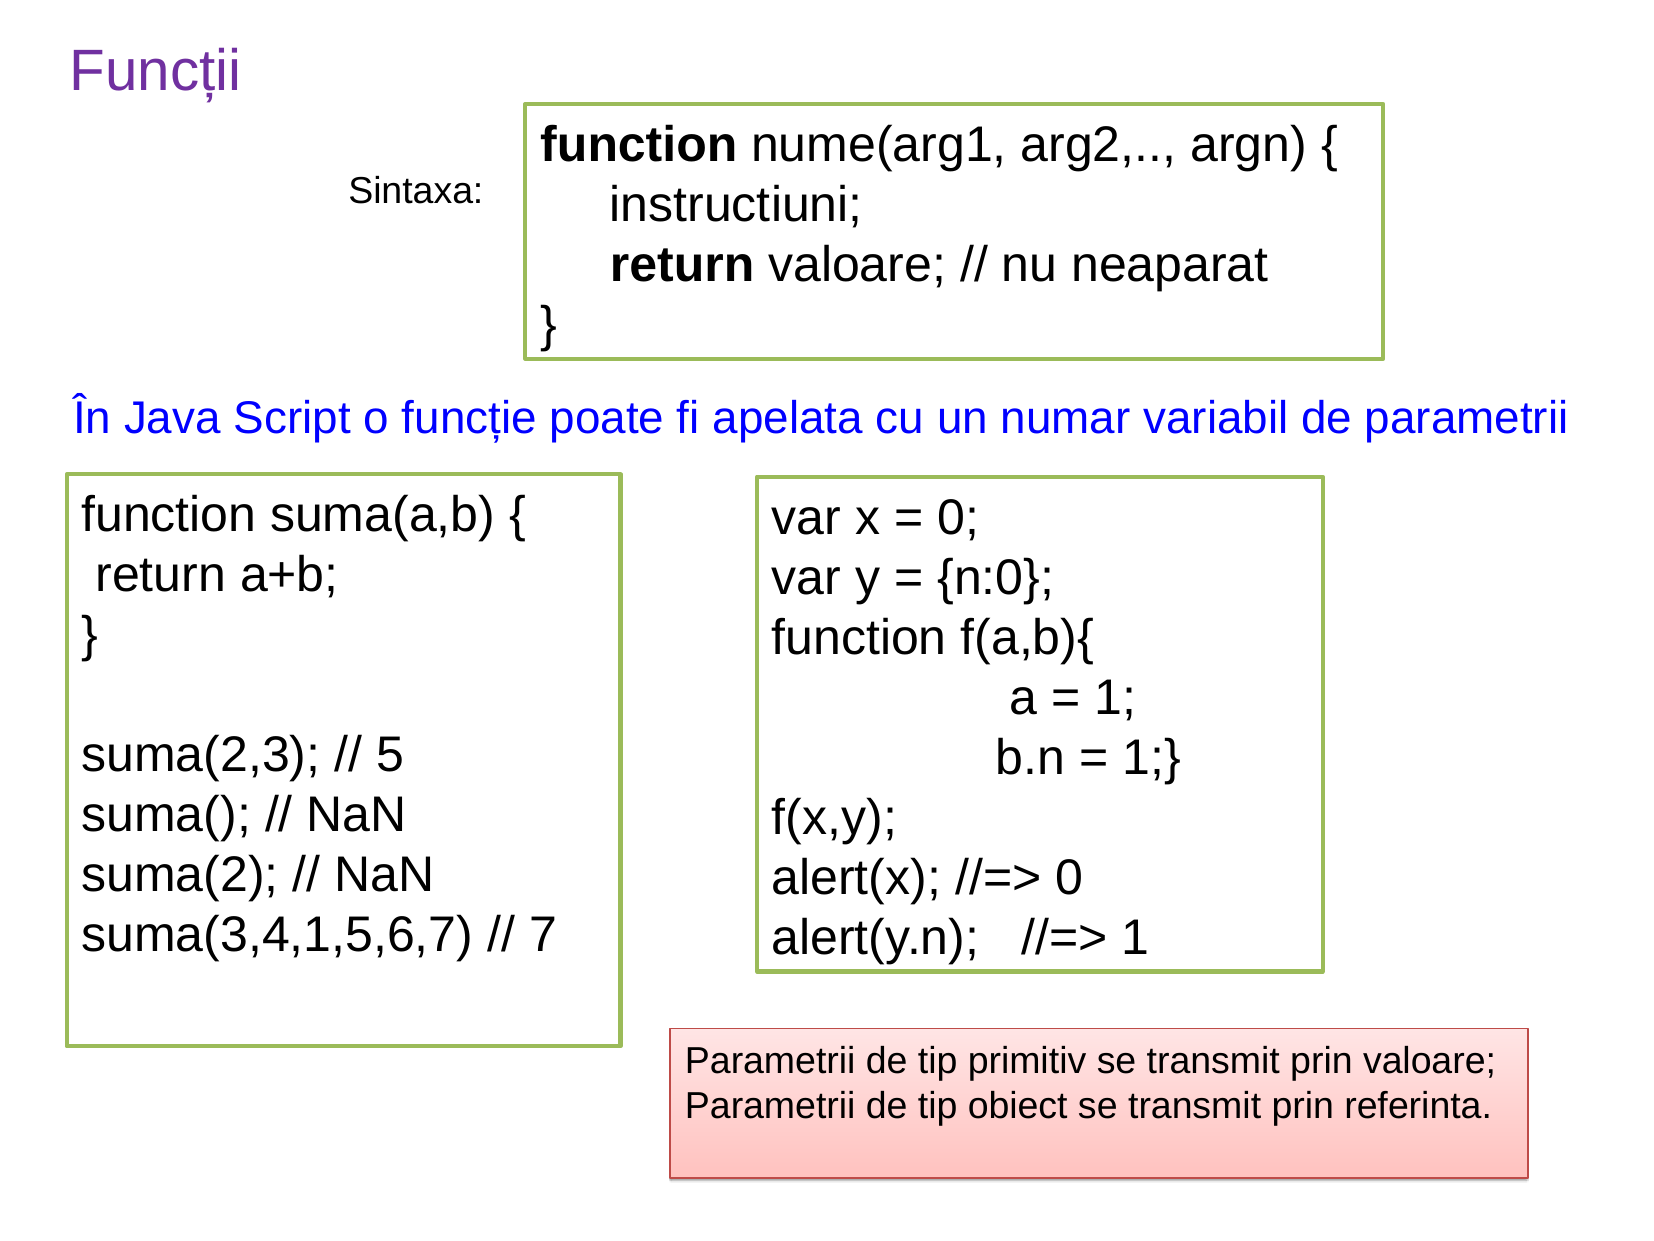

Funcții
function nume(arg1, arg2,.., argn) {
 instructiuni;
 return valoare; // nu neaparat
}
Sintaxa:
În Java Script o funcție poate fi apelata cu un numar variabil de parametrii
function suma(a,b) {
 return a+b;
}
suma(2,3); // 5
suma(); // NaN
suma(2); // NaN
suma(3,4,1,5,6,7) // 7
var x = 0;
var y = {n:0};
function f(a,b){
 a = 1;
 b.n = 1;}
f(x,y);
alert(x); //=> 0
alert(y.n); //=> 1
Parametrii de tip primitiv se transmit prin valoare;
Parametrii de tip obiect se transmit prin referinta.